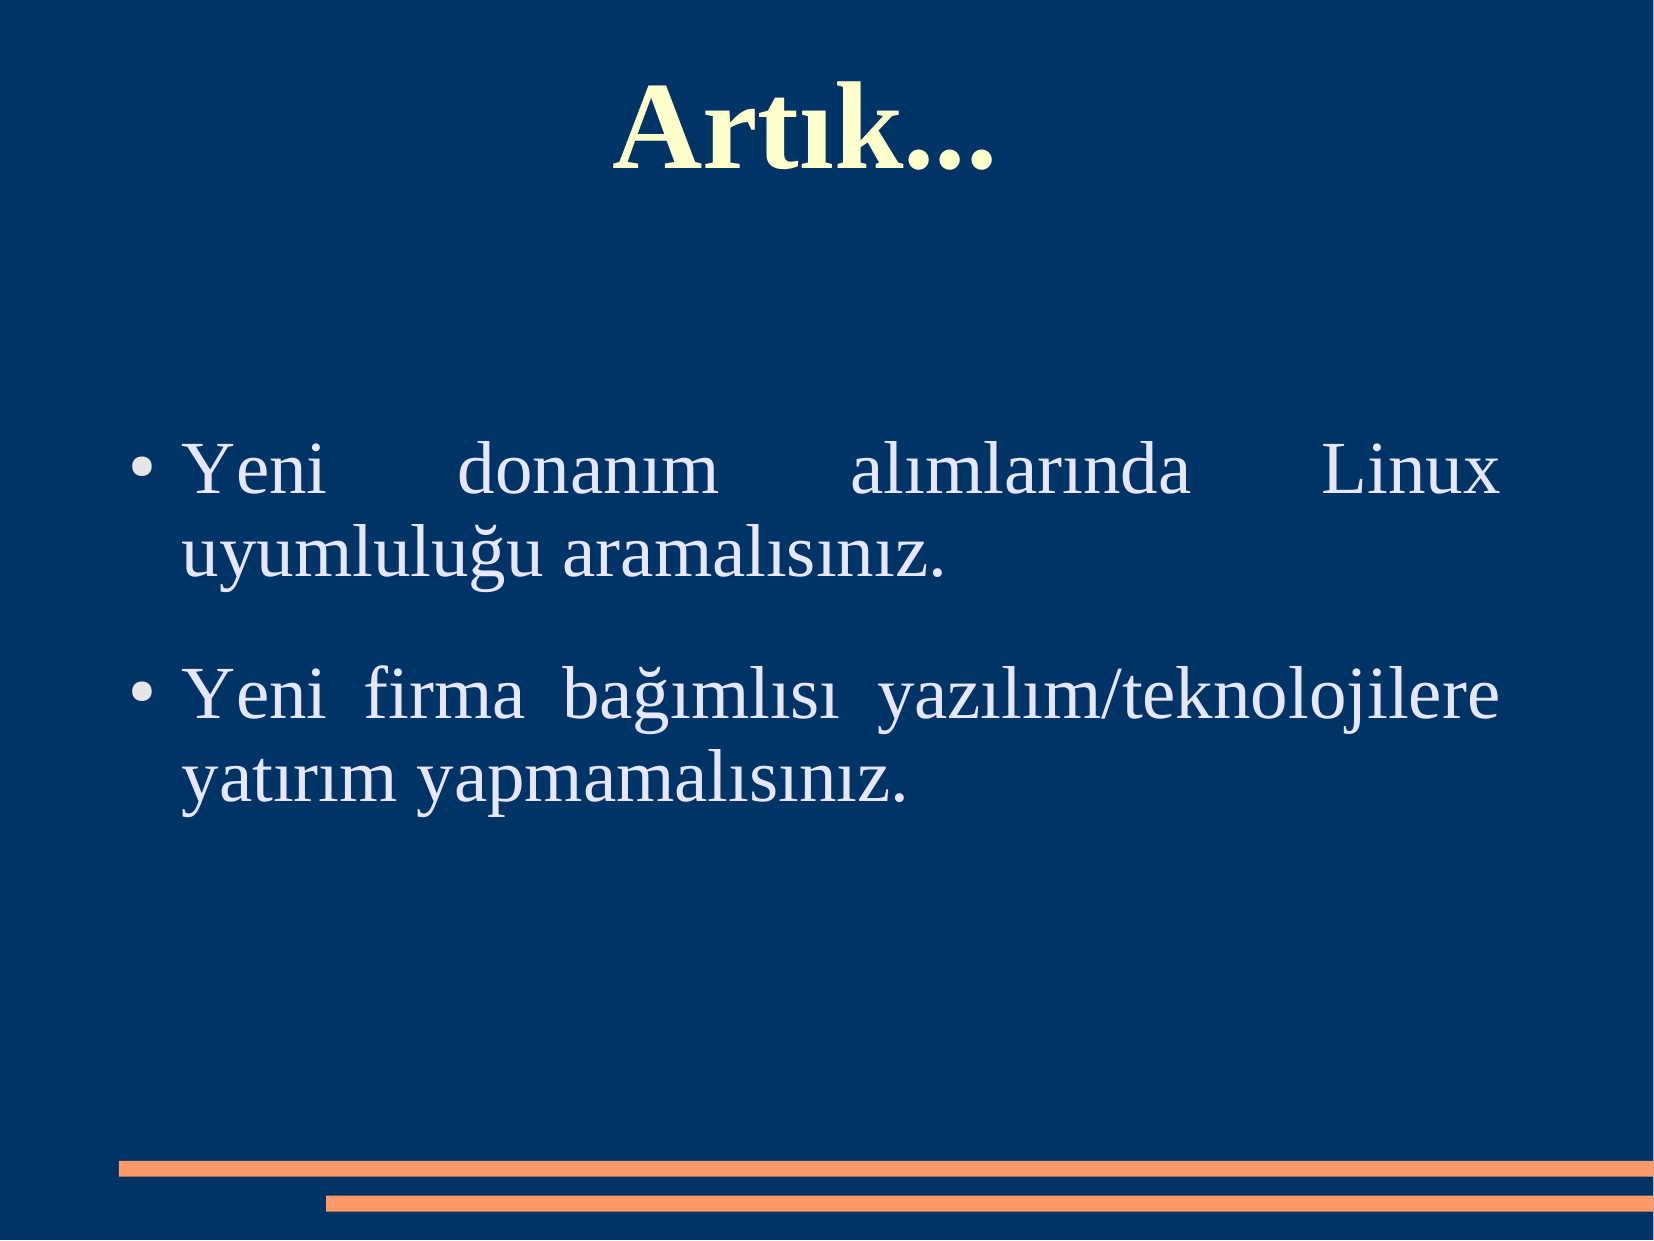

# Artık...
Yeni donanım alımlarında Linux uyumluluğu aramalısınız.
Yeni firma bağımlısı yazılım/teknolojilere yatırım yapmamalısınız.